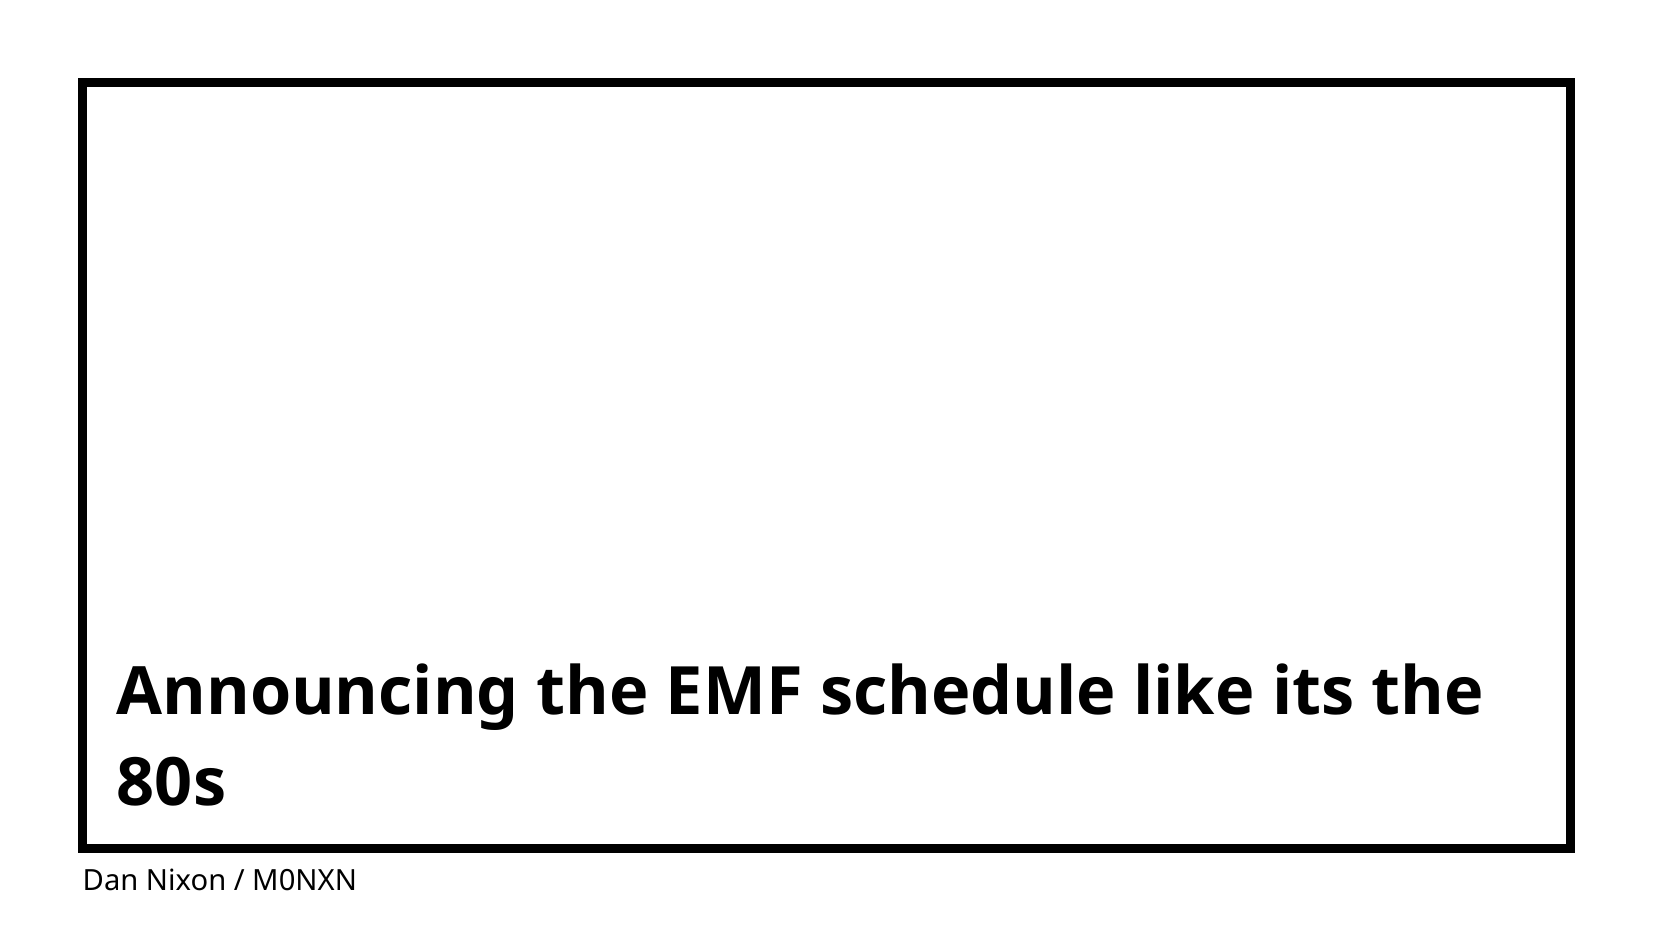

# Announcing the EMF schedule like its the 80s